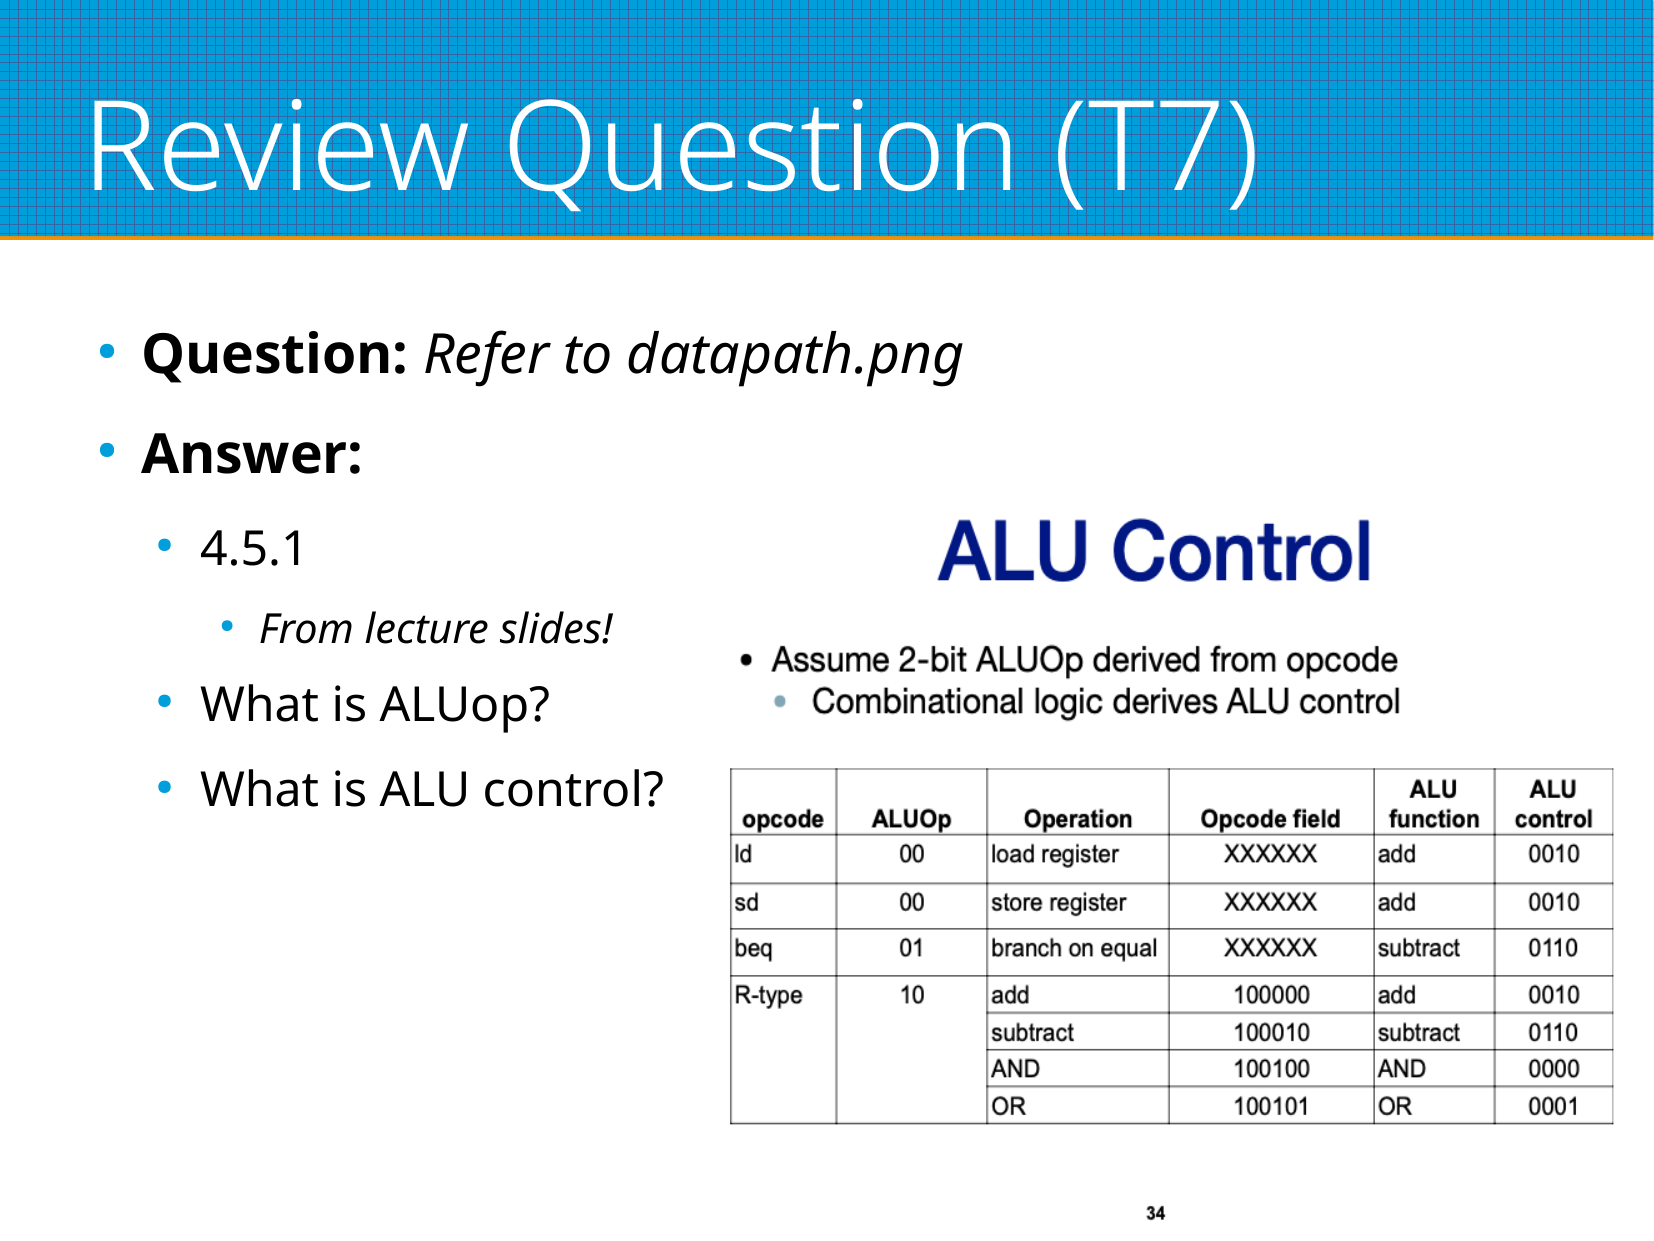

# Review Question (T7)
Question: Refer to datapath.png
Answer:
4.5.1
From lecture slides!
What is ALUop?
What is ALU control?